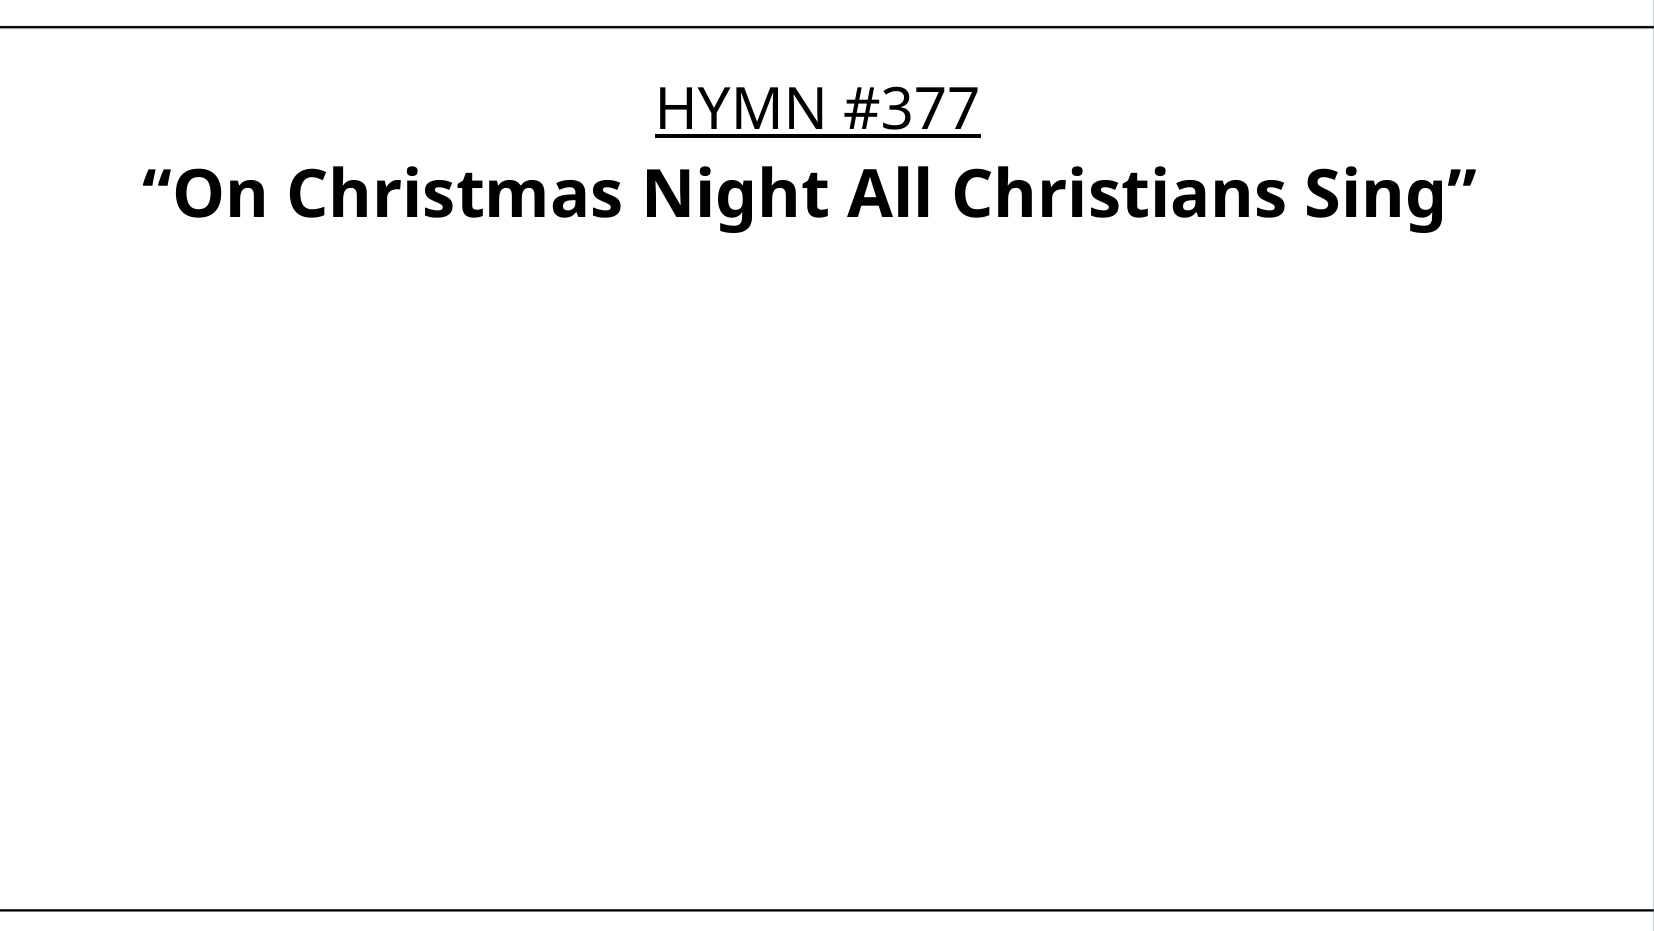

HYMN #377
“On Christmas Night All Christians Sing”